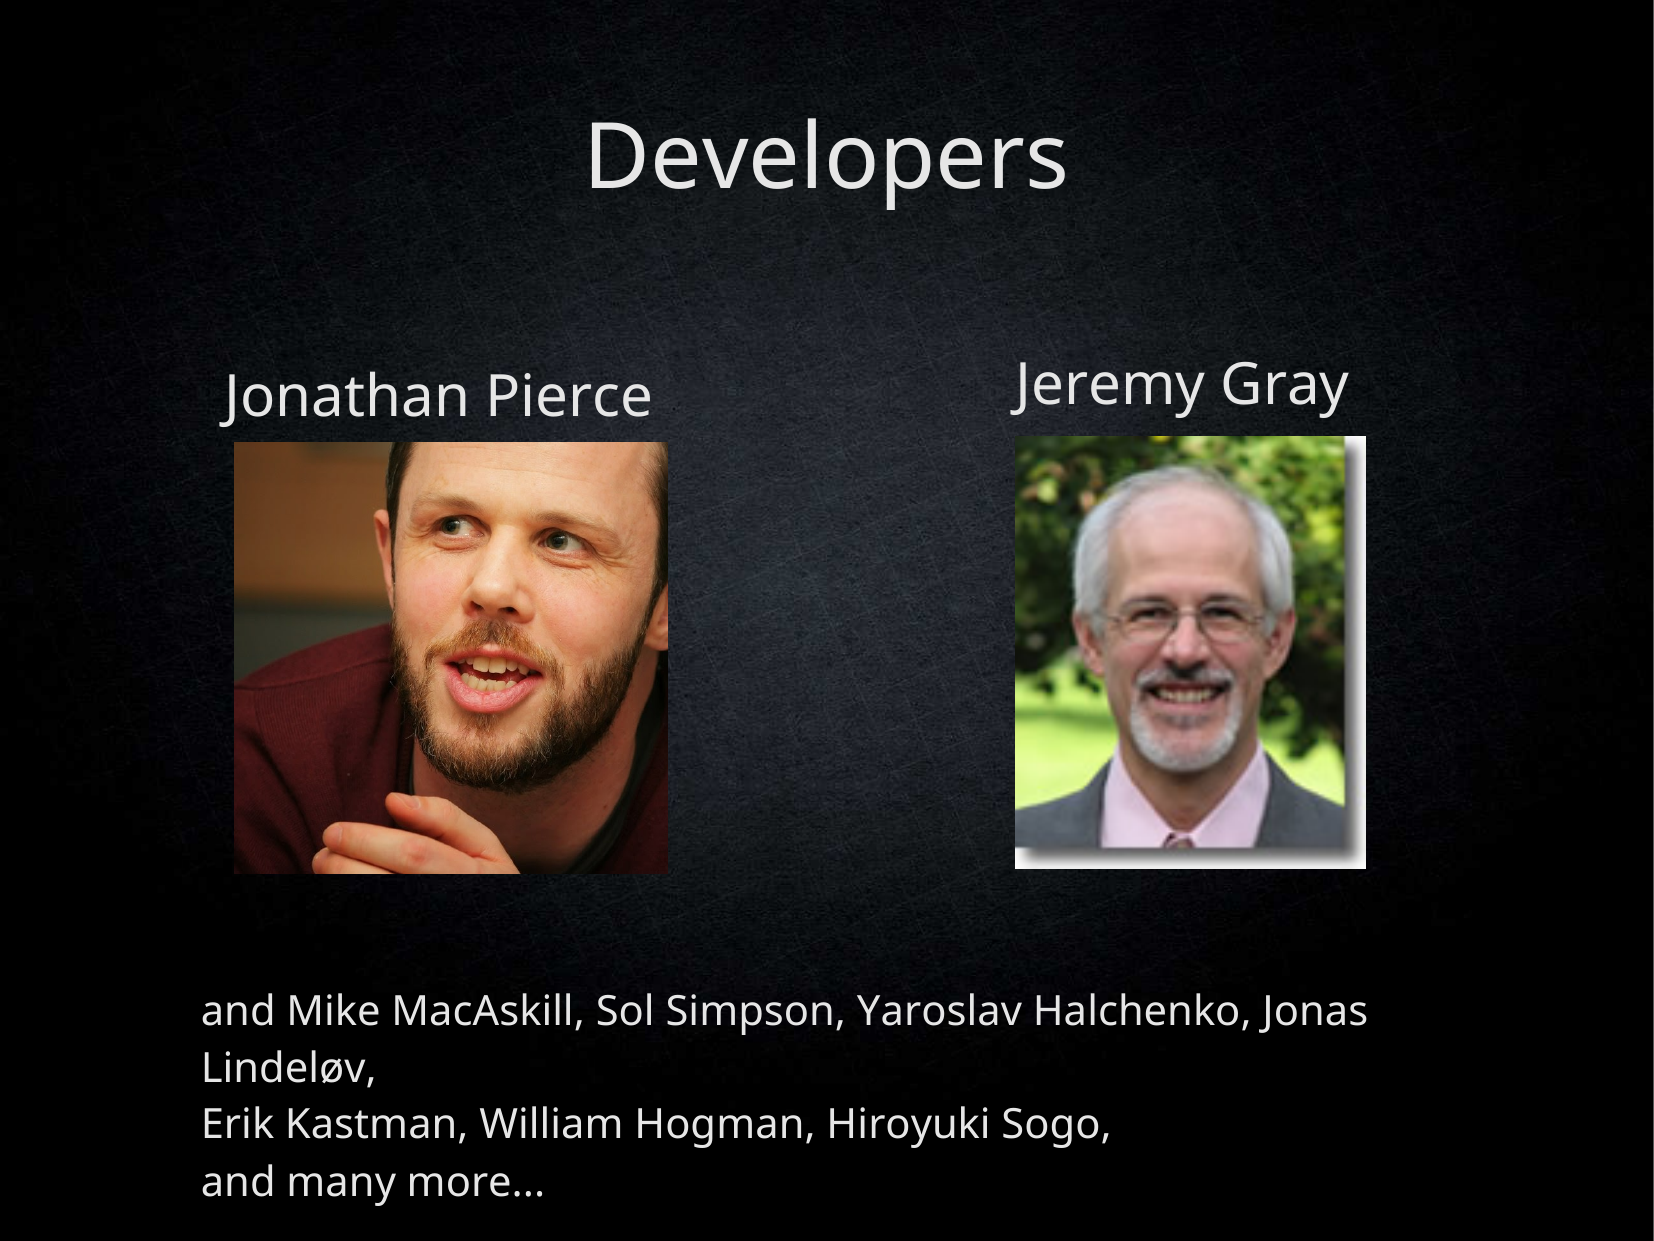

# Developers
Jeremy Gray
Jonathan Pierce
and Mike MacAskill, Sol Simpson, Yaroslav Halchenko, Jonas Lindeløv,
Erik Kastman, William Hogman, Hiroyuki Sogo,
and many more...